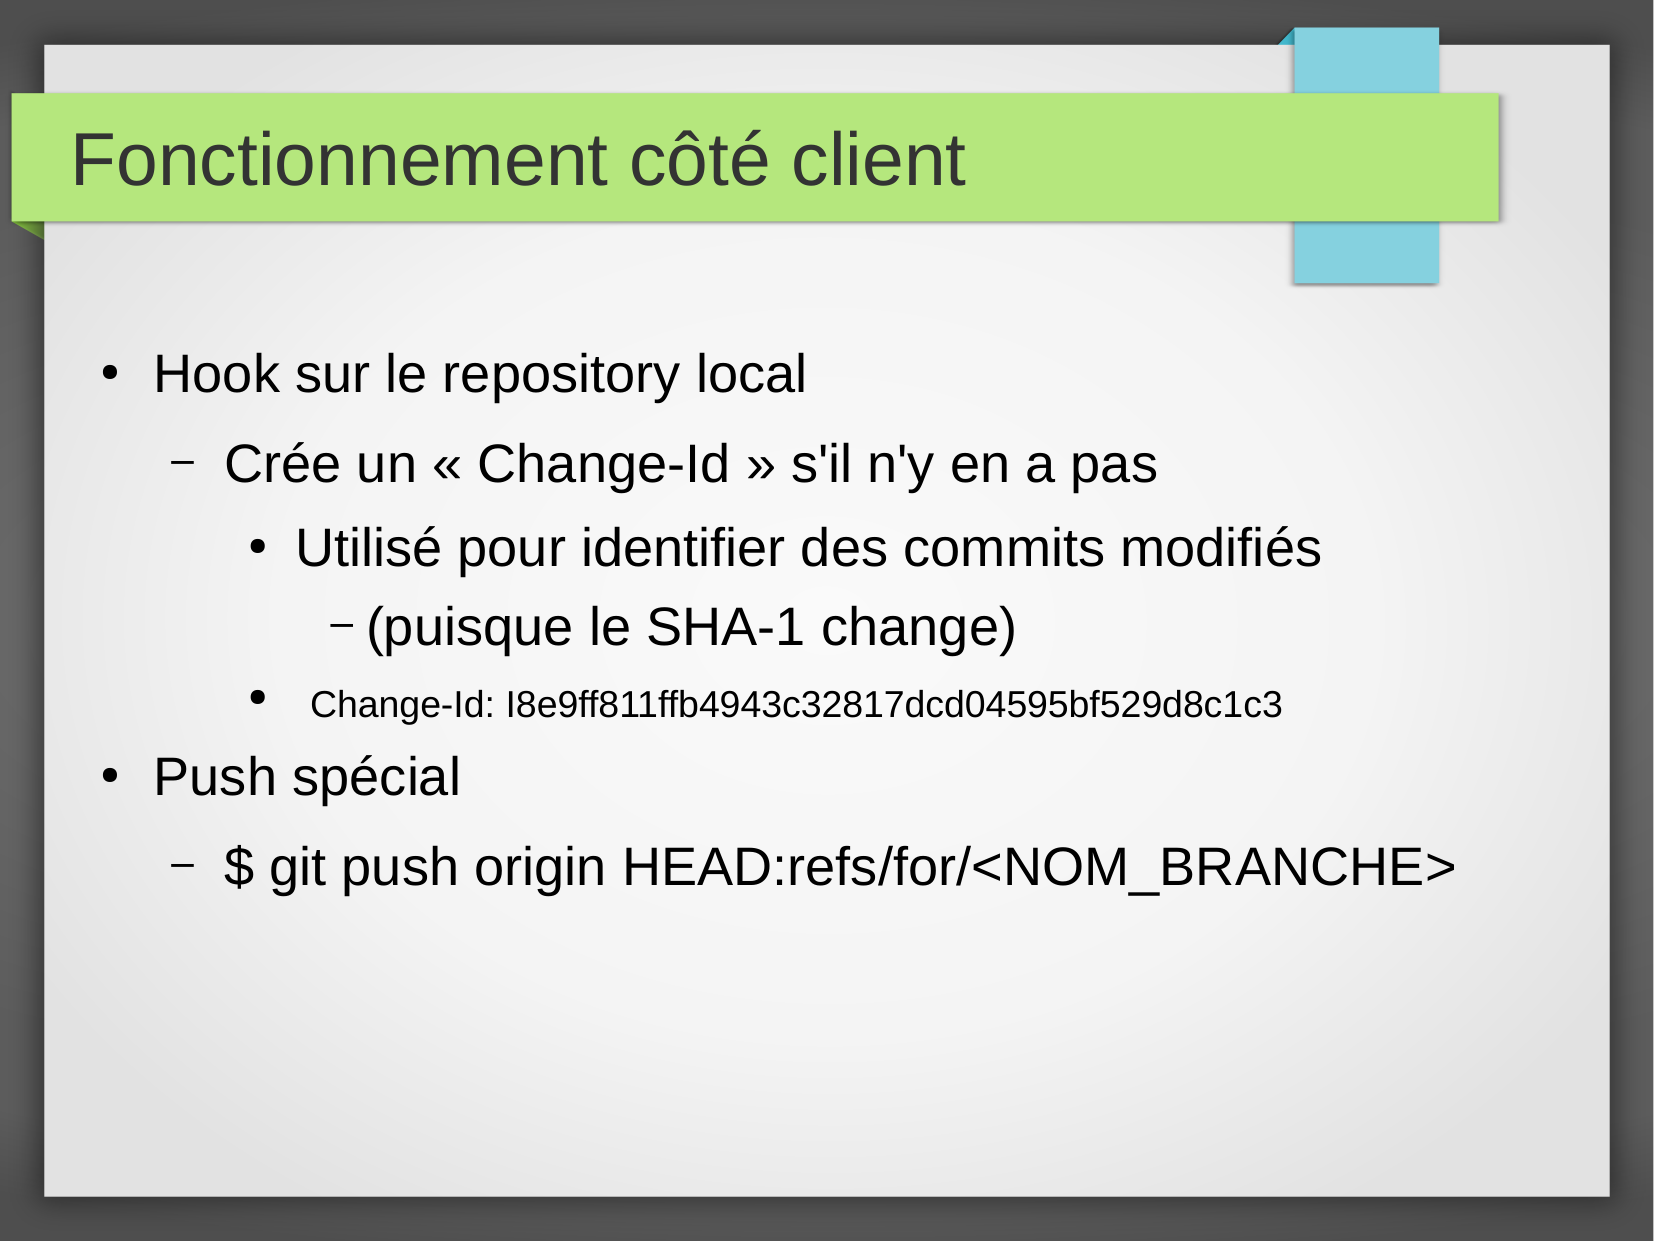

# Fonctionnement côté client
Hook sur le repository local
Crée un « Change-Id » s'il n'y en a pas
Utilisé pour identifier des commits modifiés
(puisque le SHA-1 change)
 Change-Id: I8e9ff811ffb4943c32817dcd04595bf529d8c1c3
Push spécial
$ git push origin HEAD:refs/for/<NOM_BRANCHE>